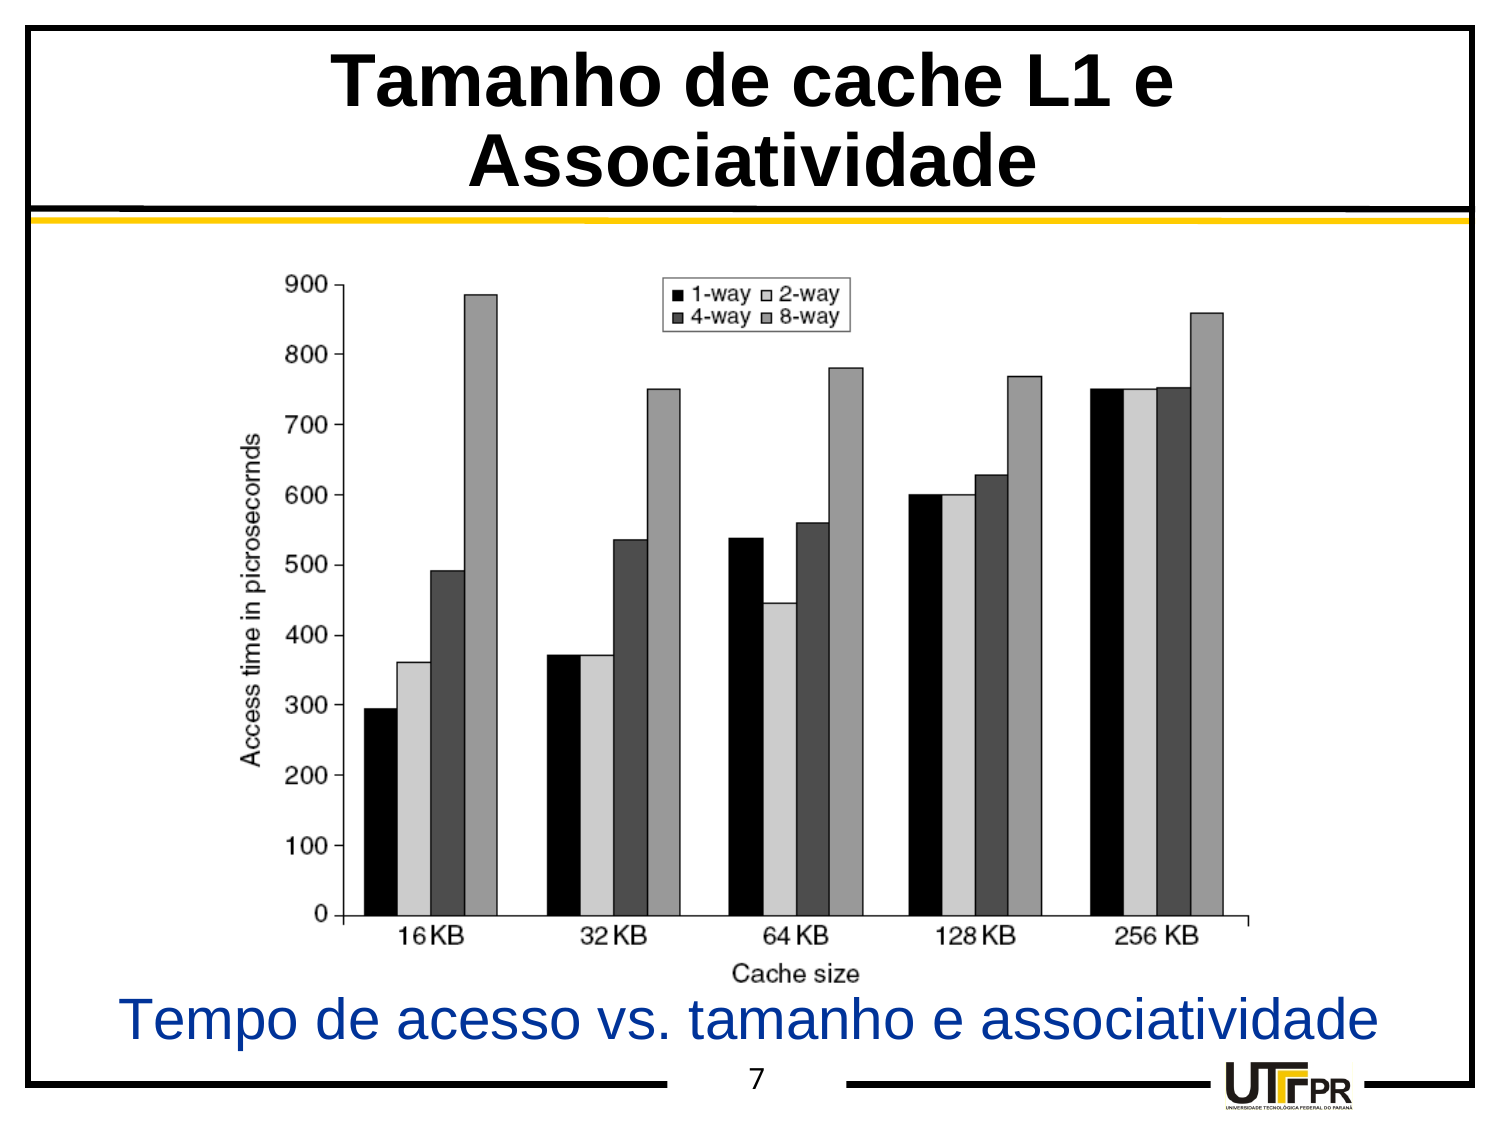

# Tamanho de cache L1 e Associatividade
Tempo de acesso vs. tamanho e associatividade